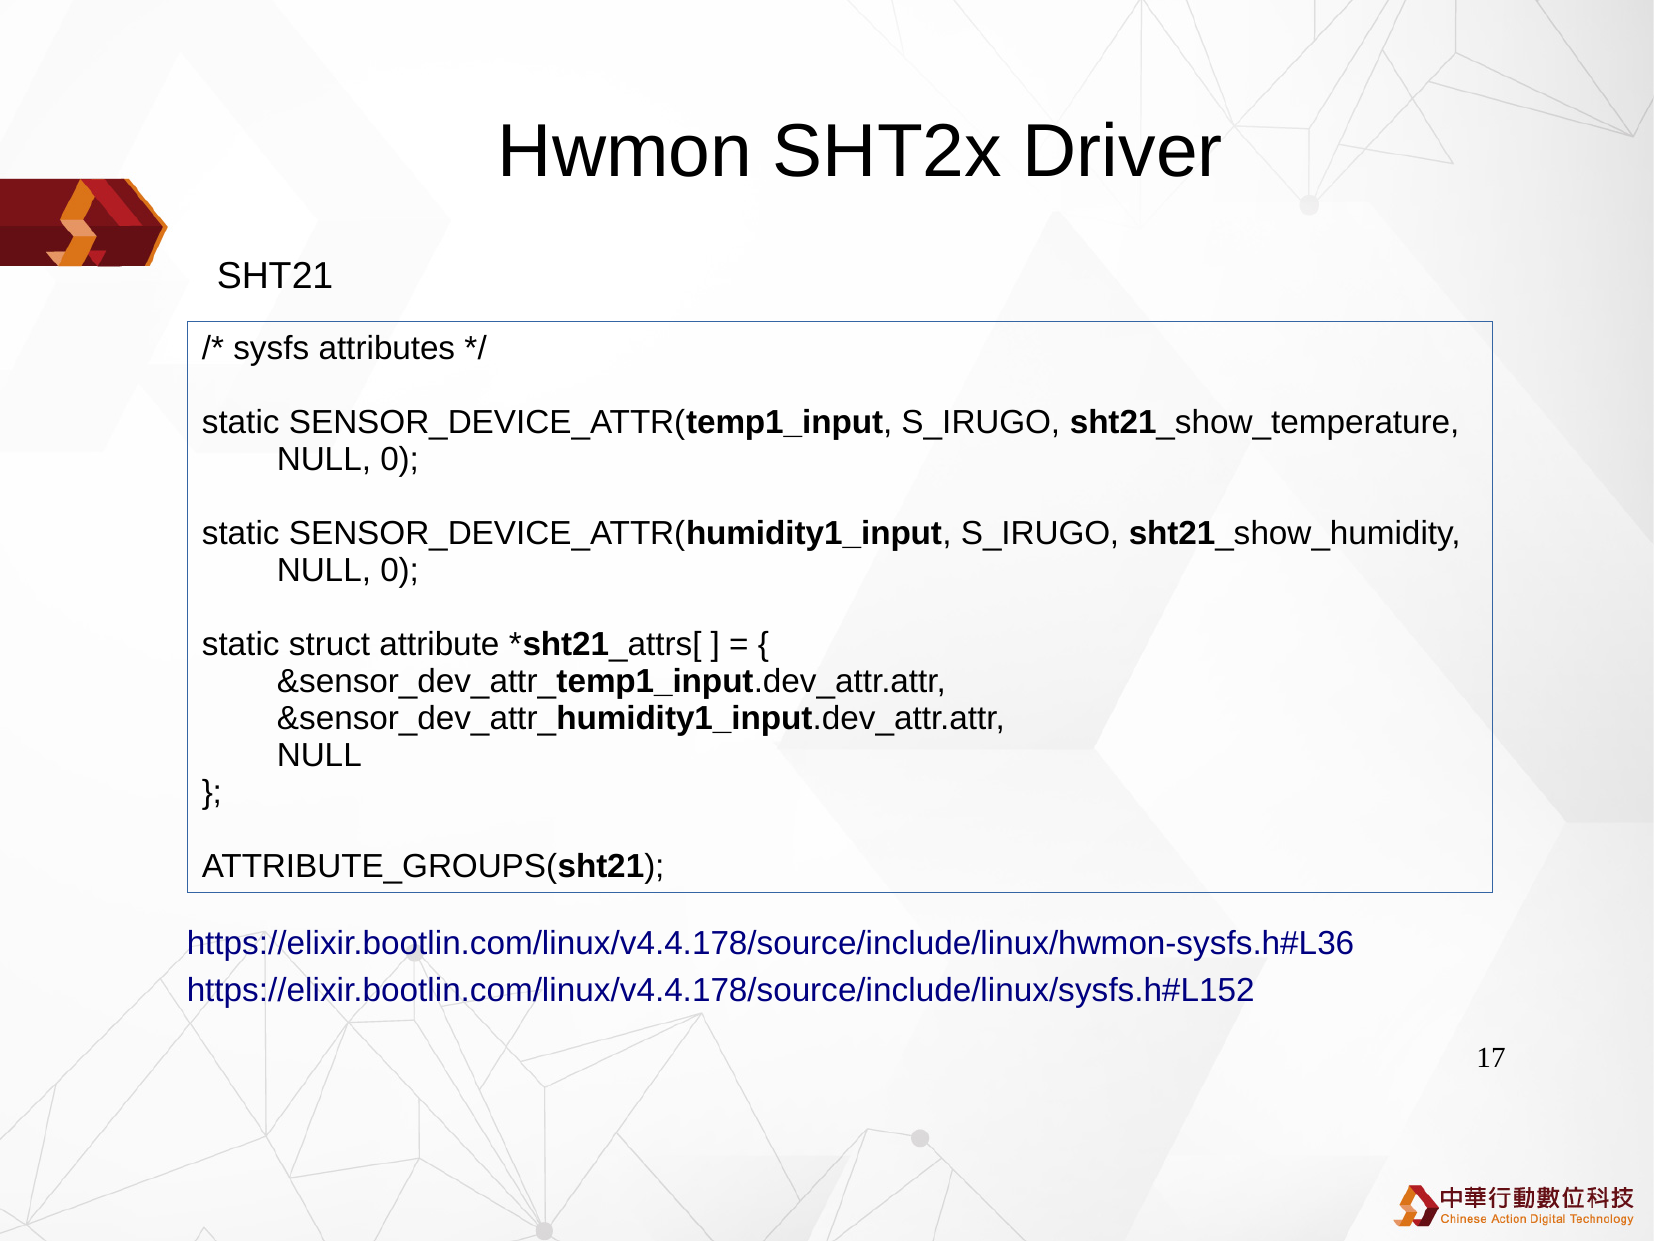

# Hwmon SHT2x Driver
SHT21
/* sysfs attributes */
static SENSOR_DEVICE_ATTR(temp1_input, S_IRUGO, sht21_show_temperature,
	NULL, 0);
static SENSOR_DEVICE_ATTR(humidity1_input, S_IRUGO, sht21_show_humidity,
	NULL, 0);
static struct attribute *sht21_attrs[ ] = {
	&sensor_dev_attr_temp1_input.dev_attr.attr,
	&sensor_dev_attr_humidity1_input.dev_attr.attr,
	NULL
};
ATTRIBUTE_GROUPS(sht21);
https://elixir.bootlin.com/linux/v4.4.178/source/include/linux/hwmon-sysfs.h#L36
https://elixir.bootlin.com/linux/v4.4.178/source/include/linux/sysfs.h#L152
17